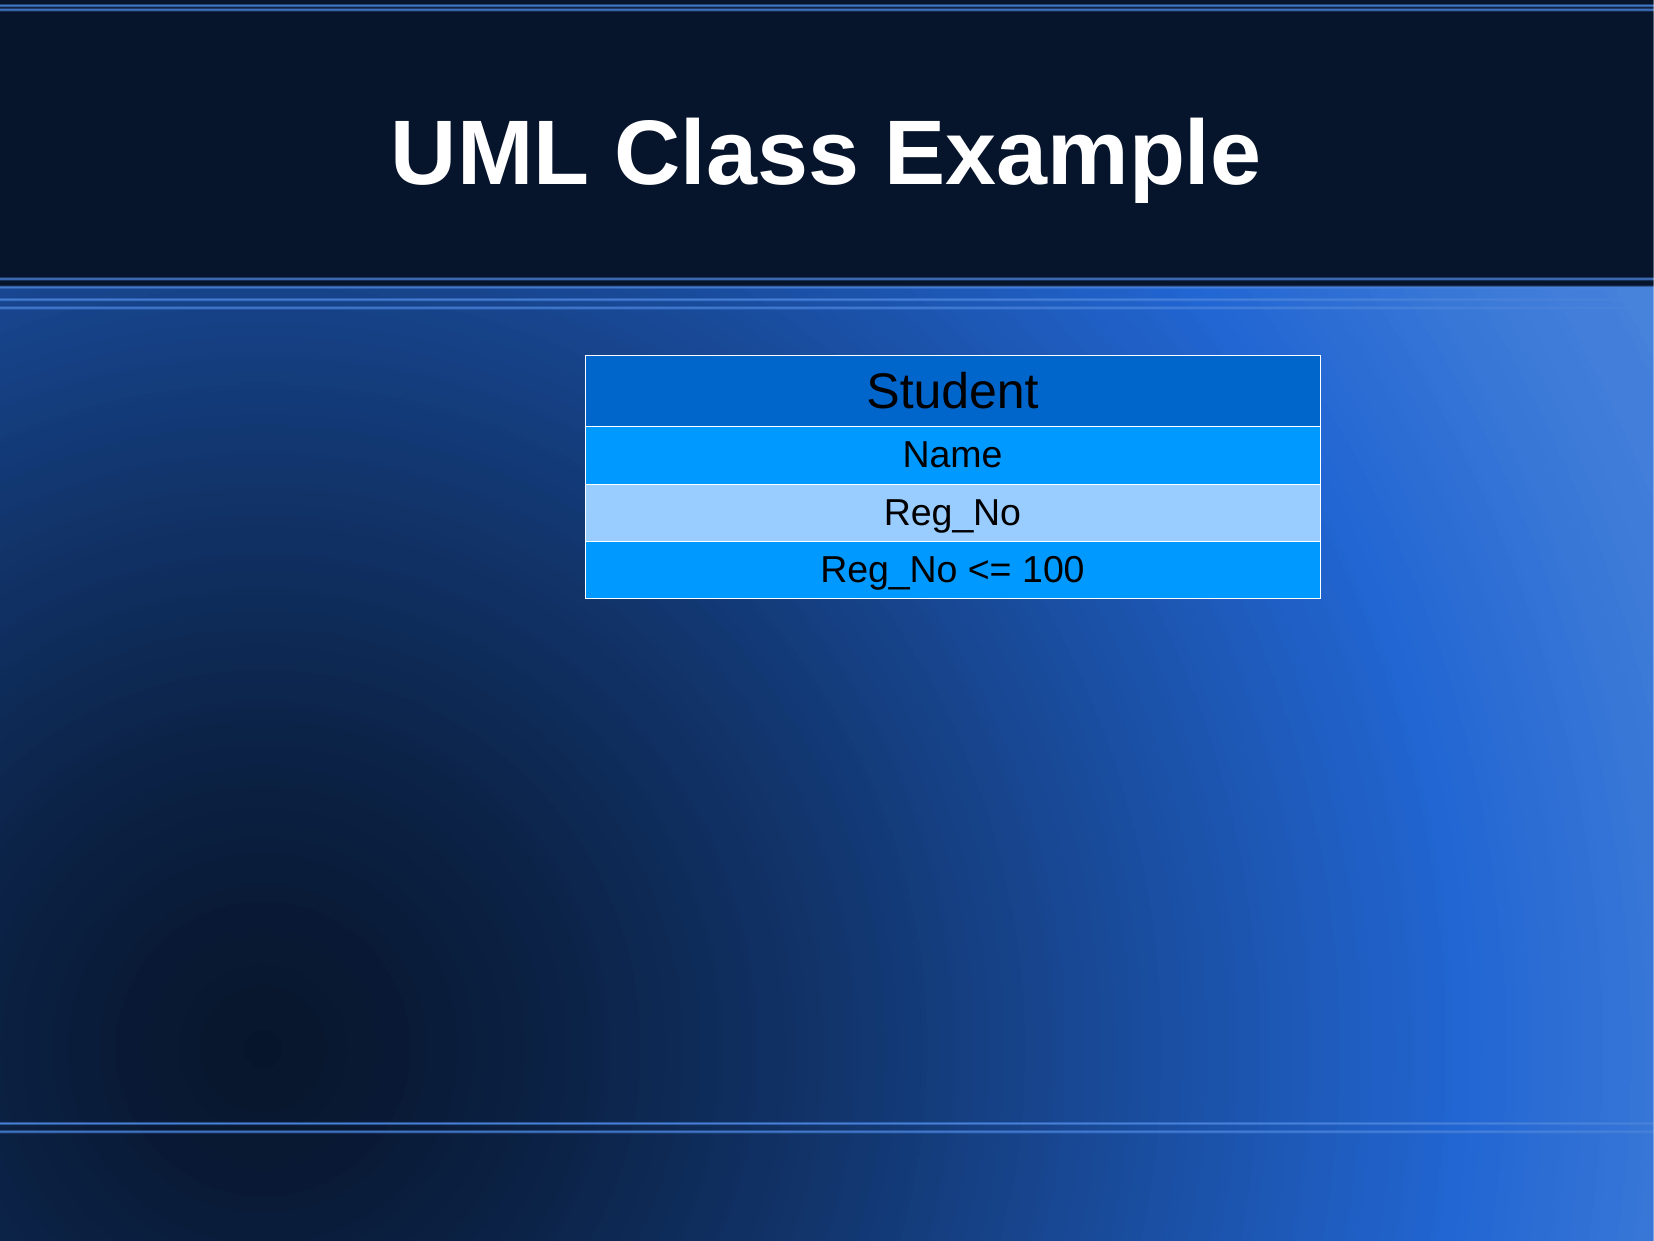

# UML Class Example
| Student |
| --- |
| Name |
| Reg\_No |
| Reg\_No <= 100 |